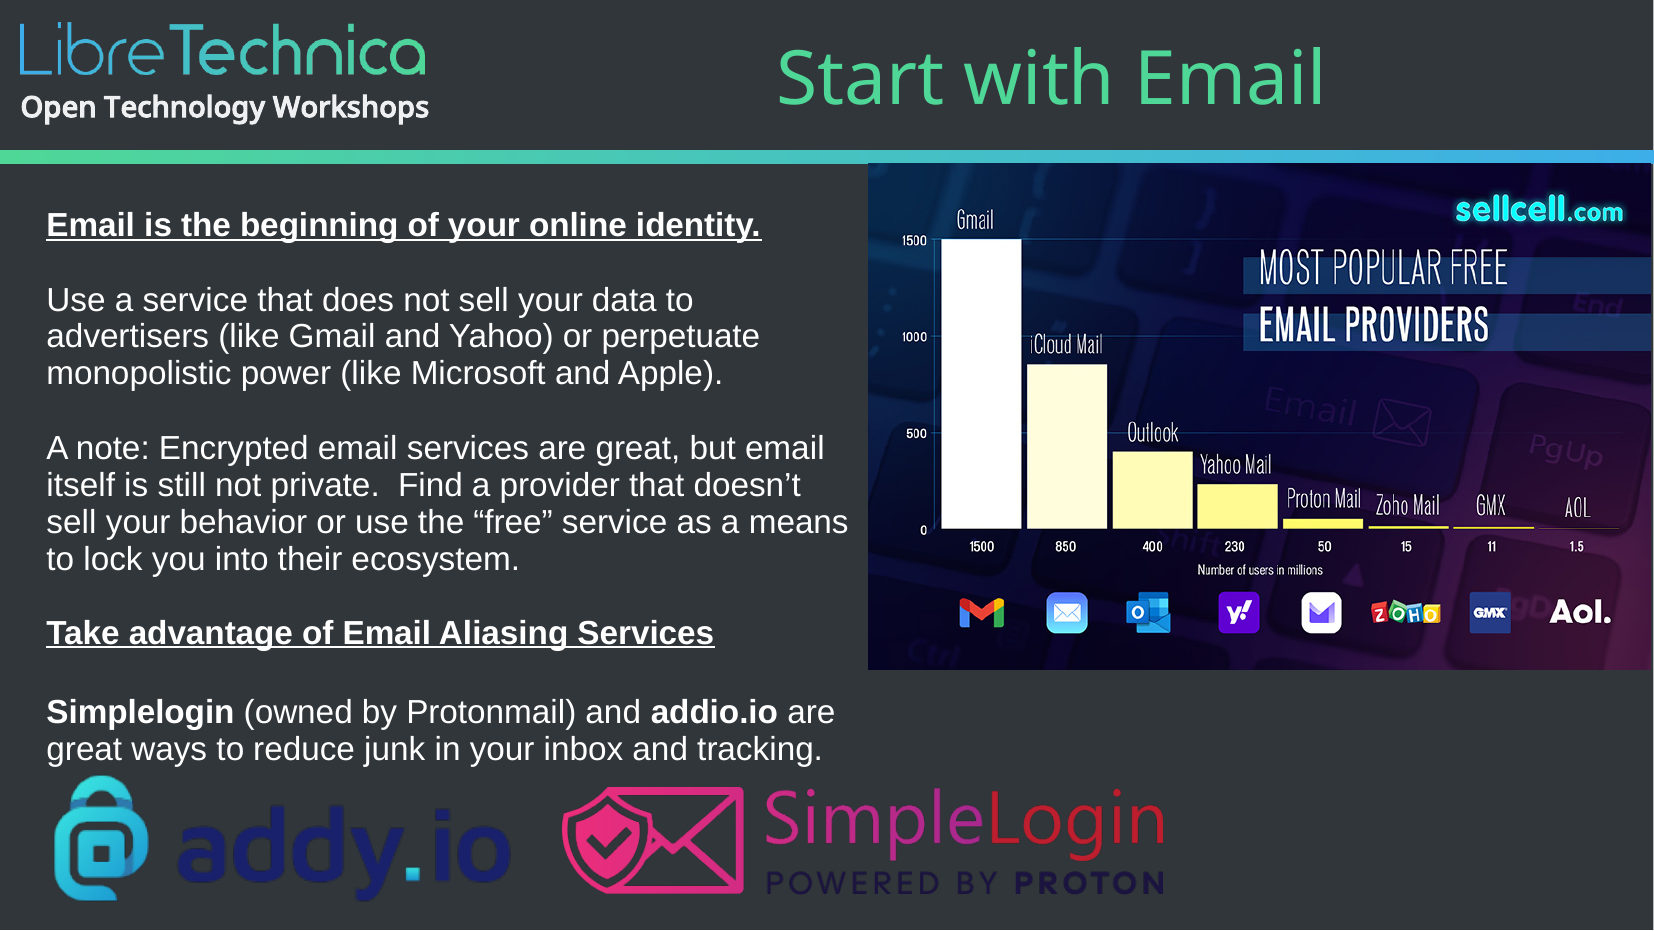

Start with Email
# Open Technology Workshops
Email is the beginning of your online identity.
Use a service that does not sell your data to advertisers (like Gmail and Yahoo) or perpetuate monopolistic power (like Microsoft and Apple).
A note: Encrypted email services are great, but email itself is still not private. Find a provider that doesn’t sell your behavior or use the “free” service as a means to lock you into their ecosystem.
Take advantage of Email Aliasing Services
Simplelogin (owned by Protonmail) and addio.io are great ways to reduce junk in your inbox and tracking.